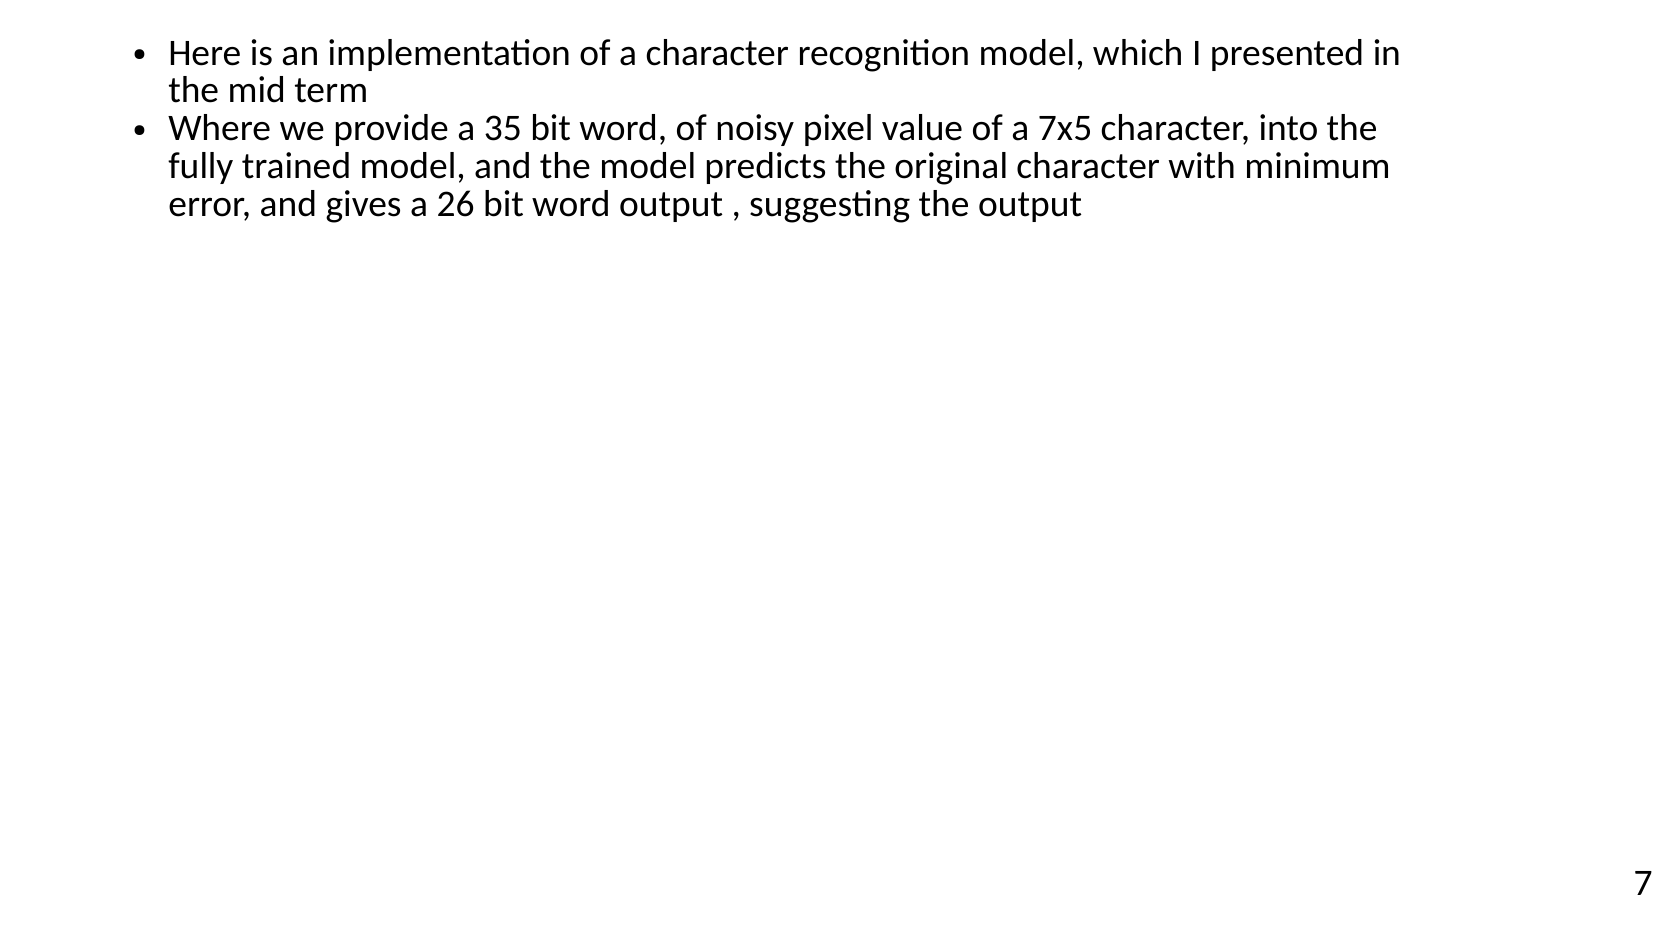

Here is an implementation of a character recognition model, which I presented in the mid term
Where we provide a 35 bit word, of noisy pixel value of a 7x5 character, into the fully trained model, and the model predicts the original character with minimum error, and gives a 26 bit word output , suggesting the output